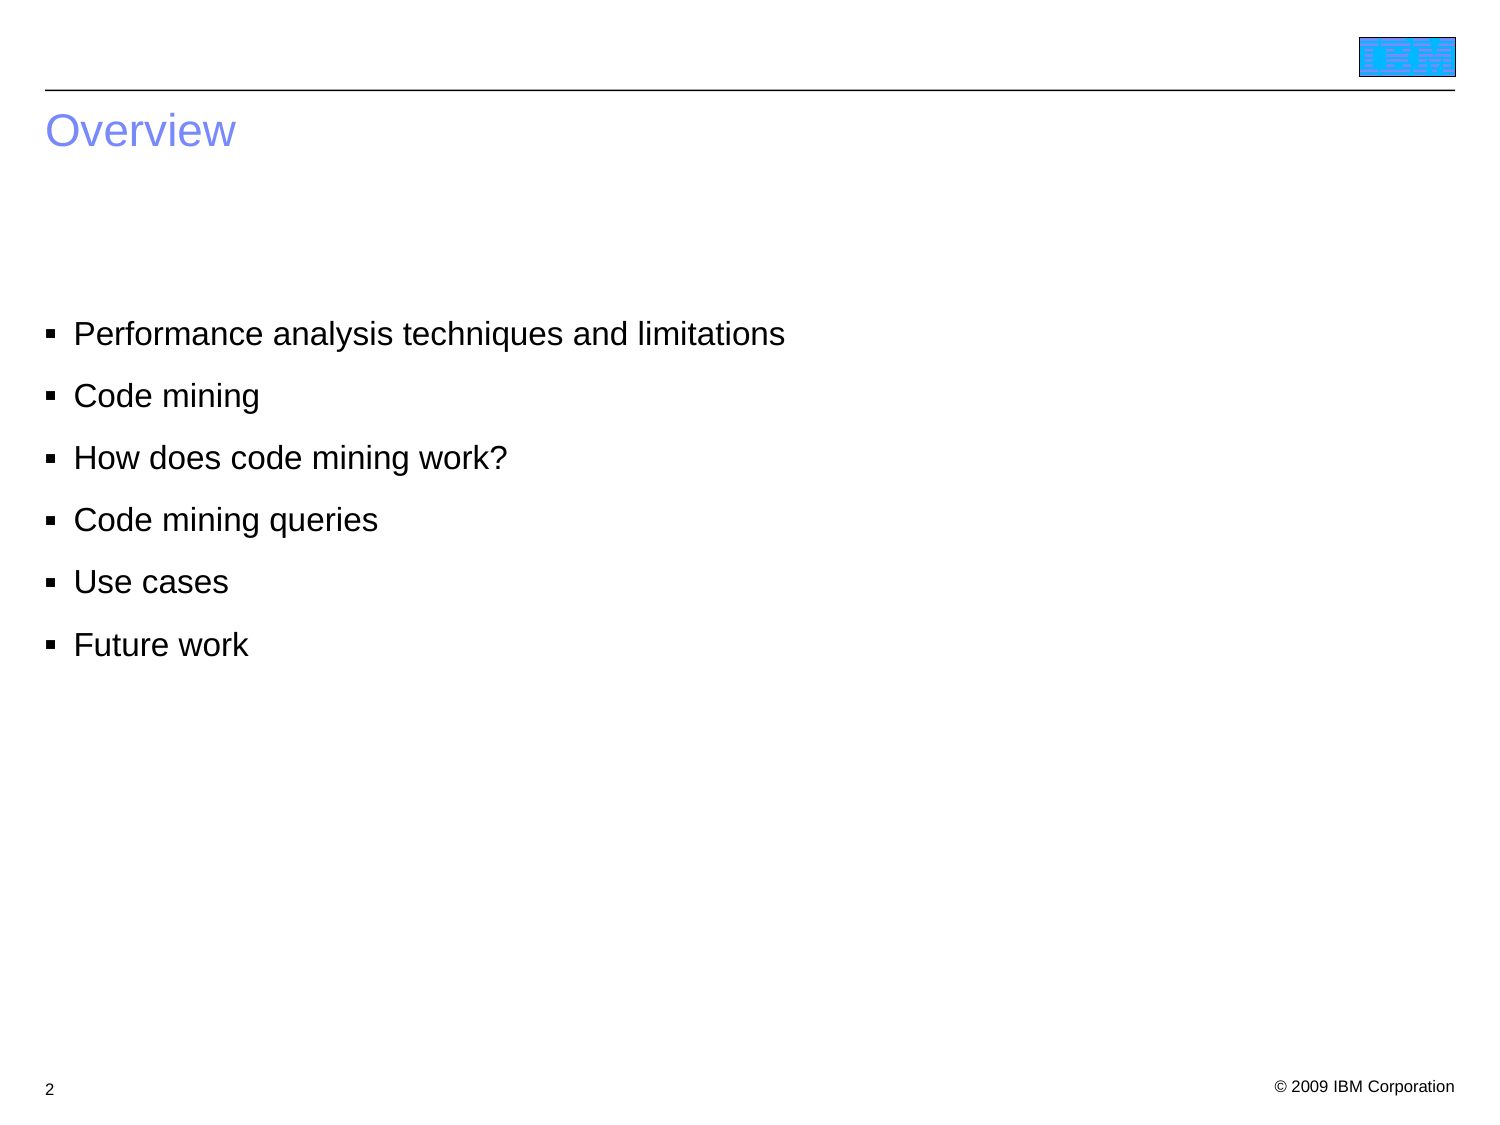

# Overview
Performance analysis techniques and limitations
Code mining
How does code mining work?
Code mining queries
Use cases
Future work
2